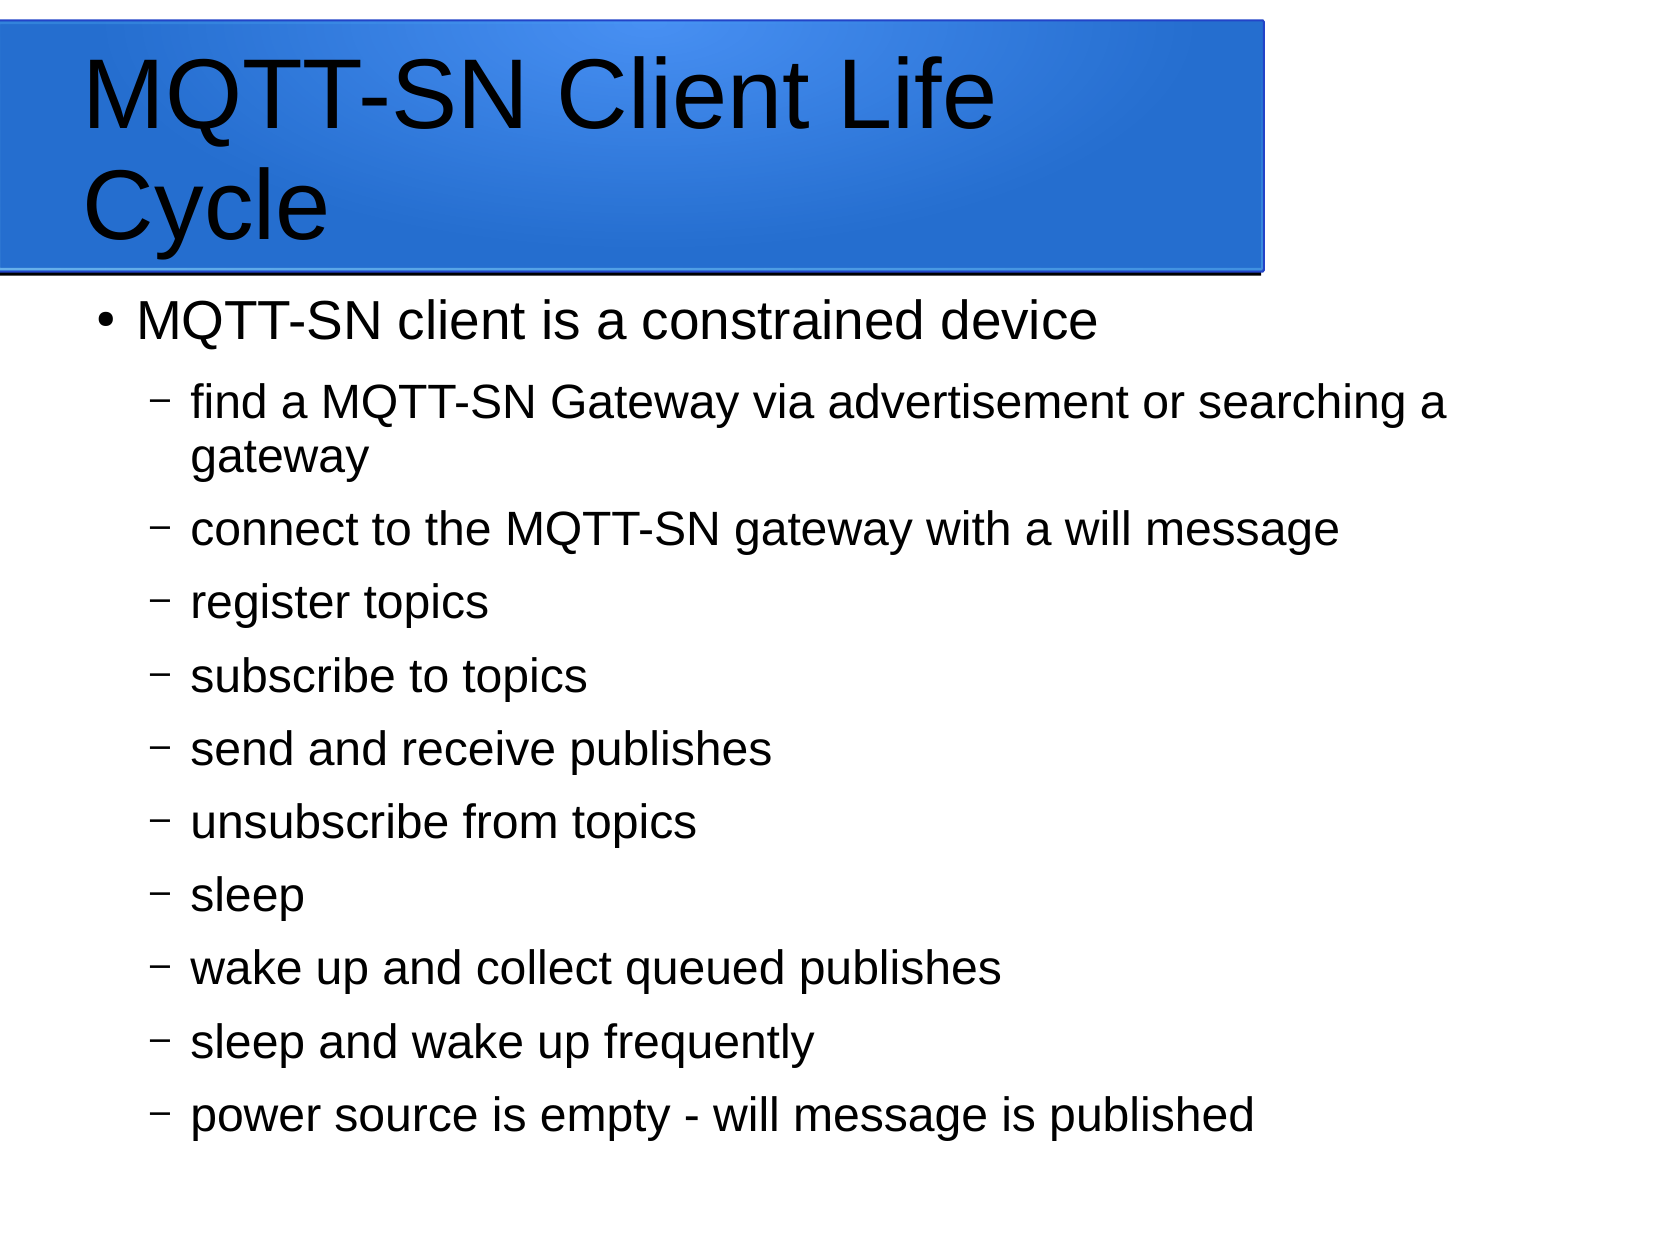

# MQTT-SN Client Life Cycle
MQTT-SN client is a constrained device
find a MQTT-SN Gateway via advertisement or searching a gateway
connect to the MQTT-SN gateway with a will message
register topics
subscribe to topics
send and receive publishes
unsubscribe from topics
sleep
wake up and collect queued publishes
sleep and wake up frequently
power source is empty - will message is published